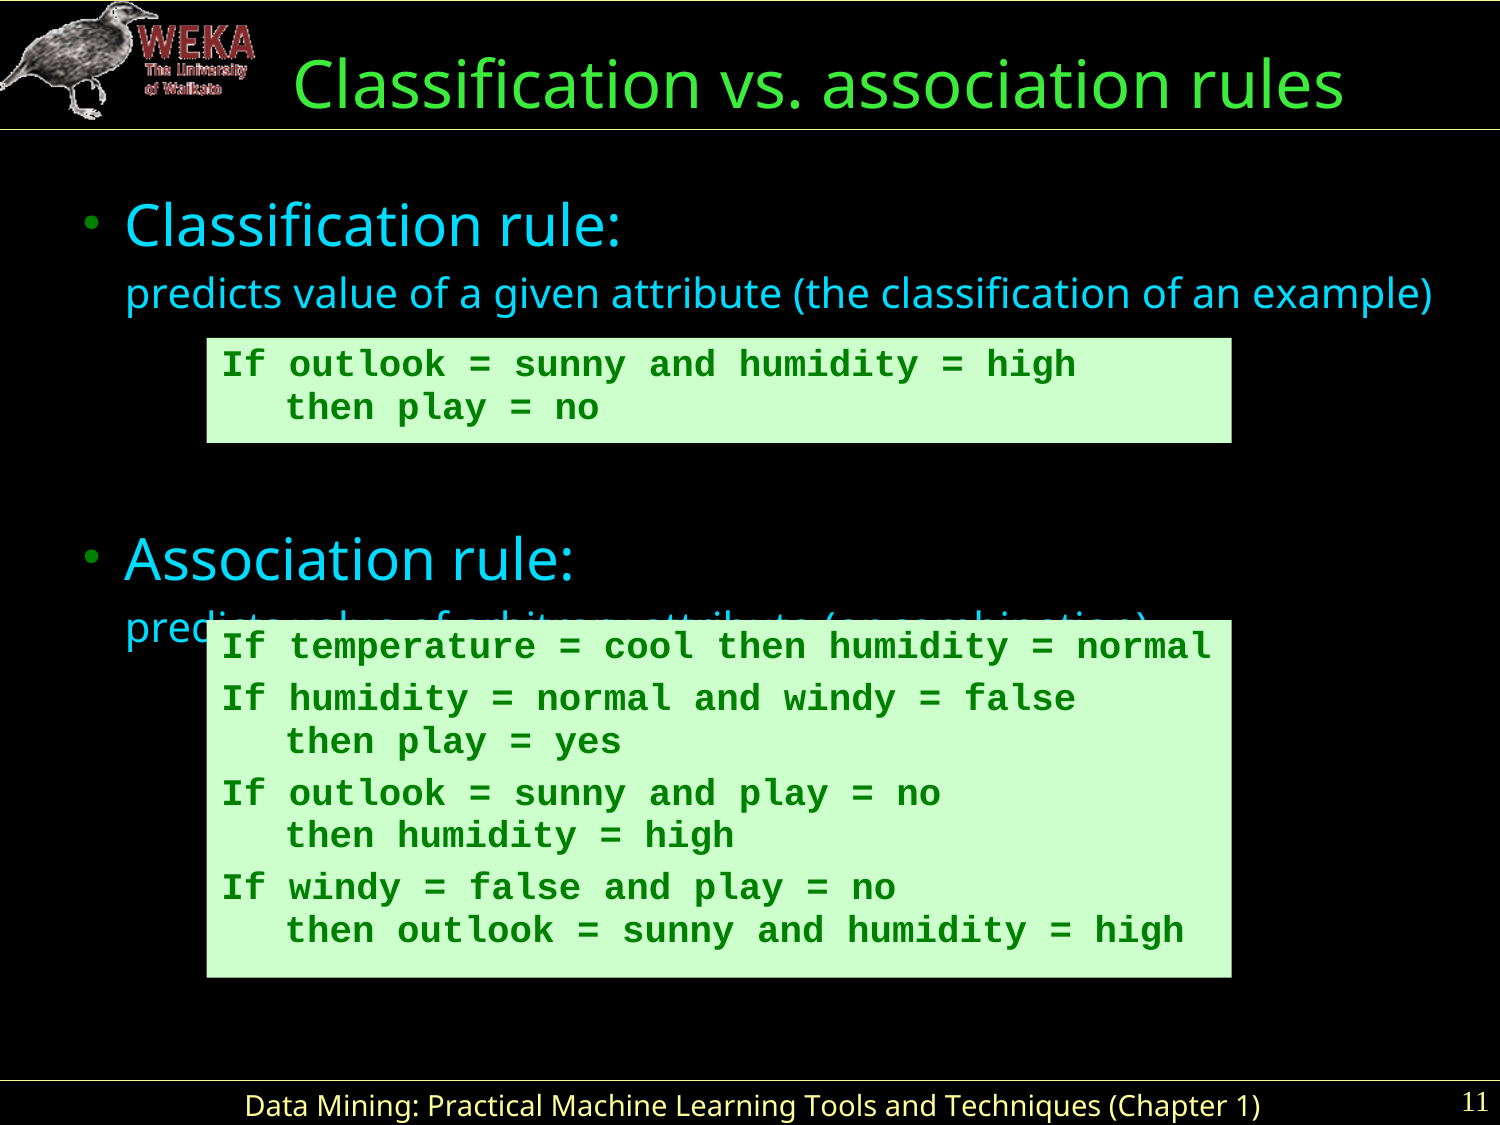

# Classification vs. association rules
Classification rule:
predicts value of a given attribute (the classification of an example)
Association rule:
predicts value of arbitrary attribute (or combination)
If outlook = sunny and humidity = high
then play = no
If temperature = cool then humidity = normal
If humidity = normal and windy = false
then play = yes
If outlook = sunny and play = no
then humidity = high
If windy = false and play = no
then outlook = sunny and humidity = high
Data Mining: Practical Machine Learning Tools and Techniques (Chapter 1)
11